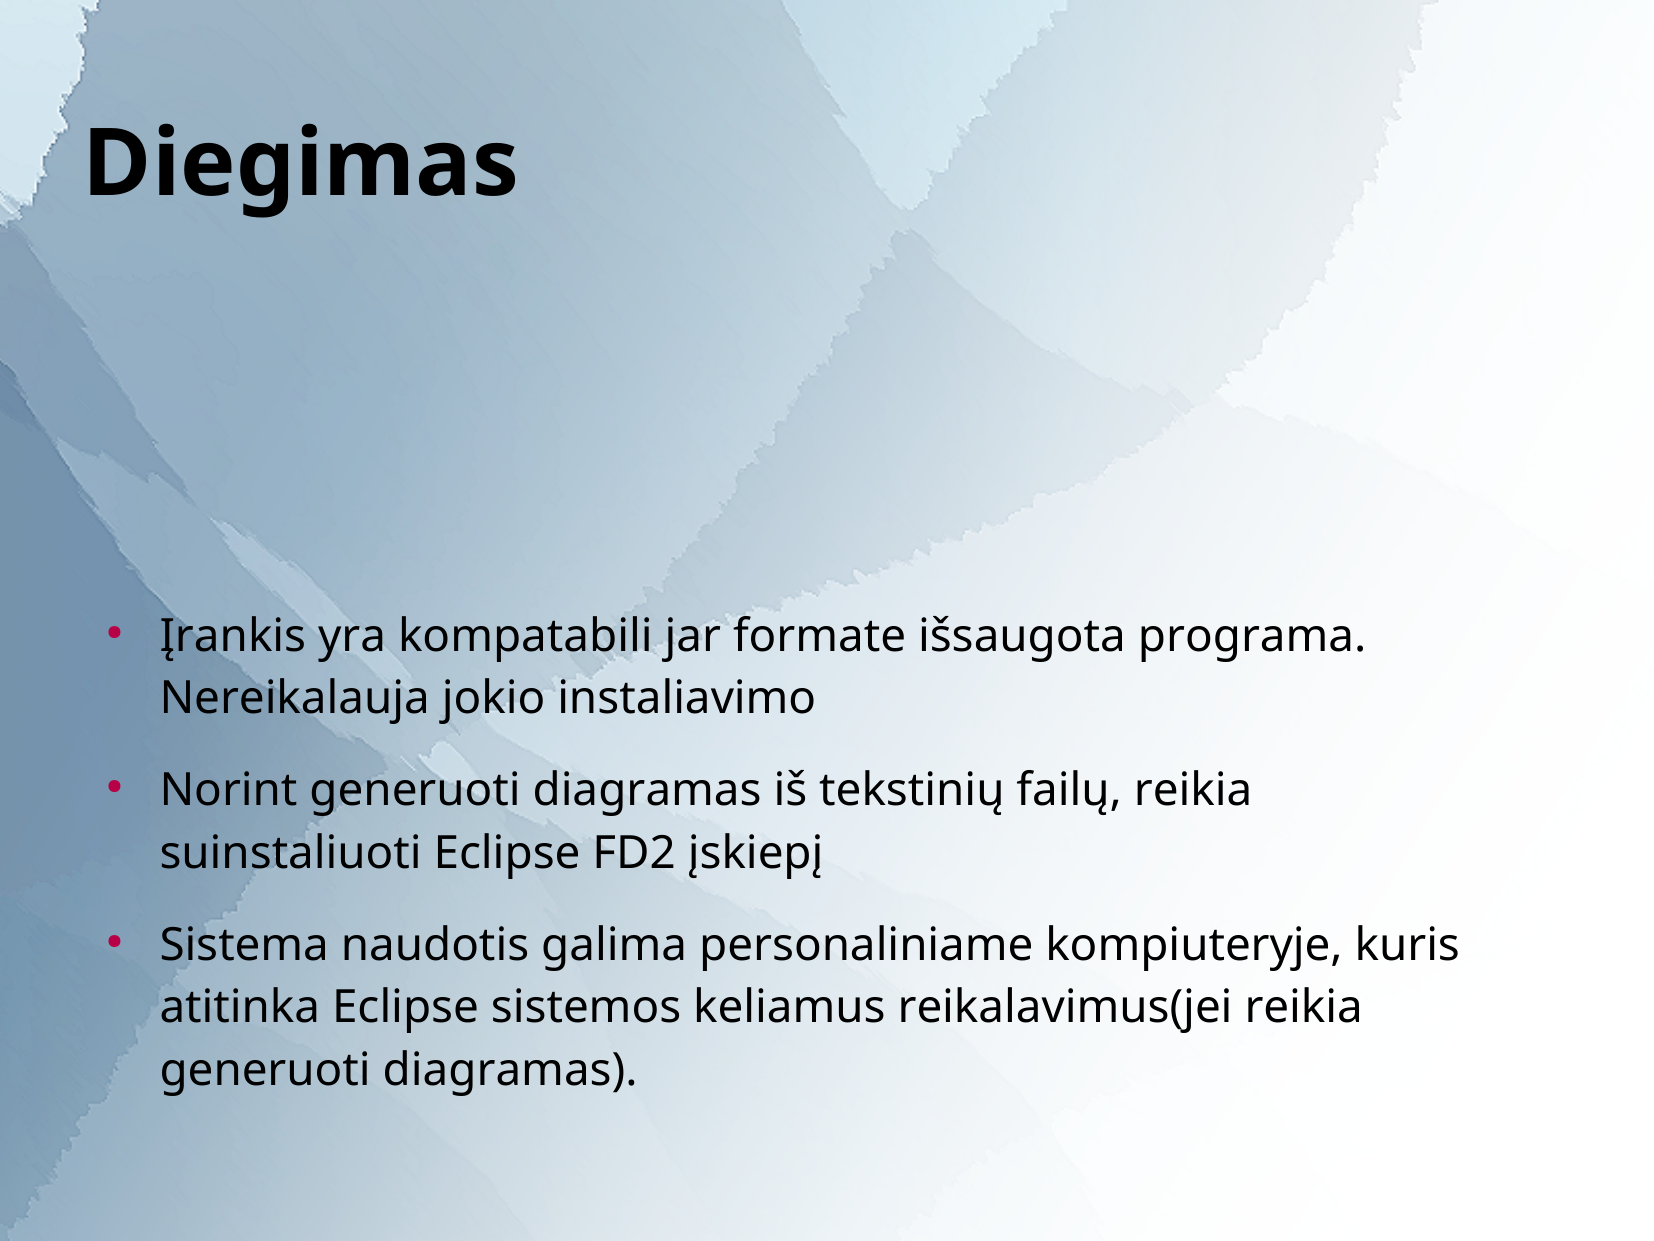

# Diegimas
Įrankis yra kompatabili jar formate išsaugota programa. Nereikalauja jokio instaliavimo
Norint generuoti diagramas iš tekstinių failų, reikia suinstaliuoti Eclipse FD2 įskiepį
Sistema naudotis galima personaliniame kompiuteryje, kuris atitinka Eclipse sistemos keliamus reikalavimus(jei reikia generuoti diagramas).